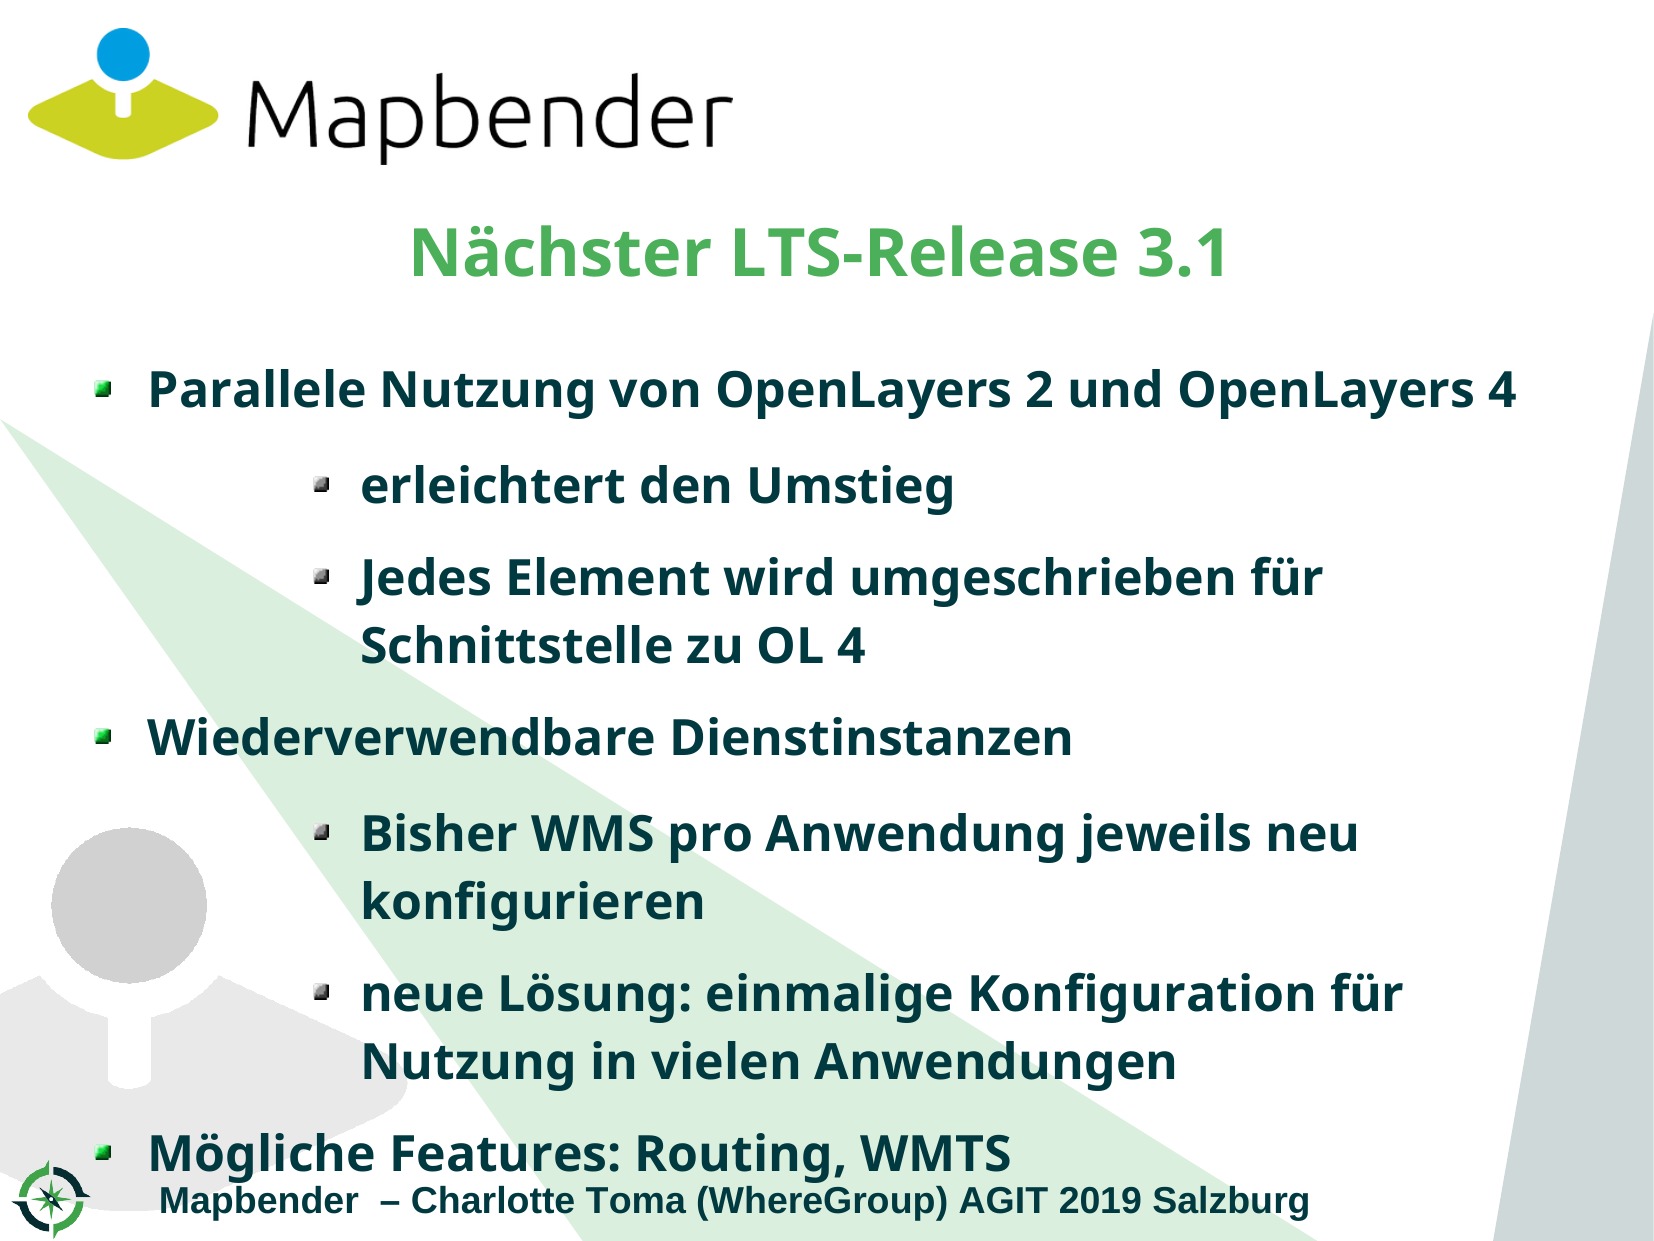

# Nächster LTS-Release 3.1
Parallele Nutzung von OpenLayers 2 und OpenLayers 4
erleichtert den Umstieg
Jedes Element wird umgeschrieben für Schnittstelle zu OL 4
Wiederverwendbare Dienstinstanzen
Bisher WMS pro Anwendung jeweils neu konfigurieren
neue Lösung: einmalige Konfiguration für Nutzung in vielen Anwendungen
Mögliche Features: Routing, WMTS